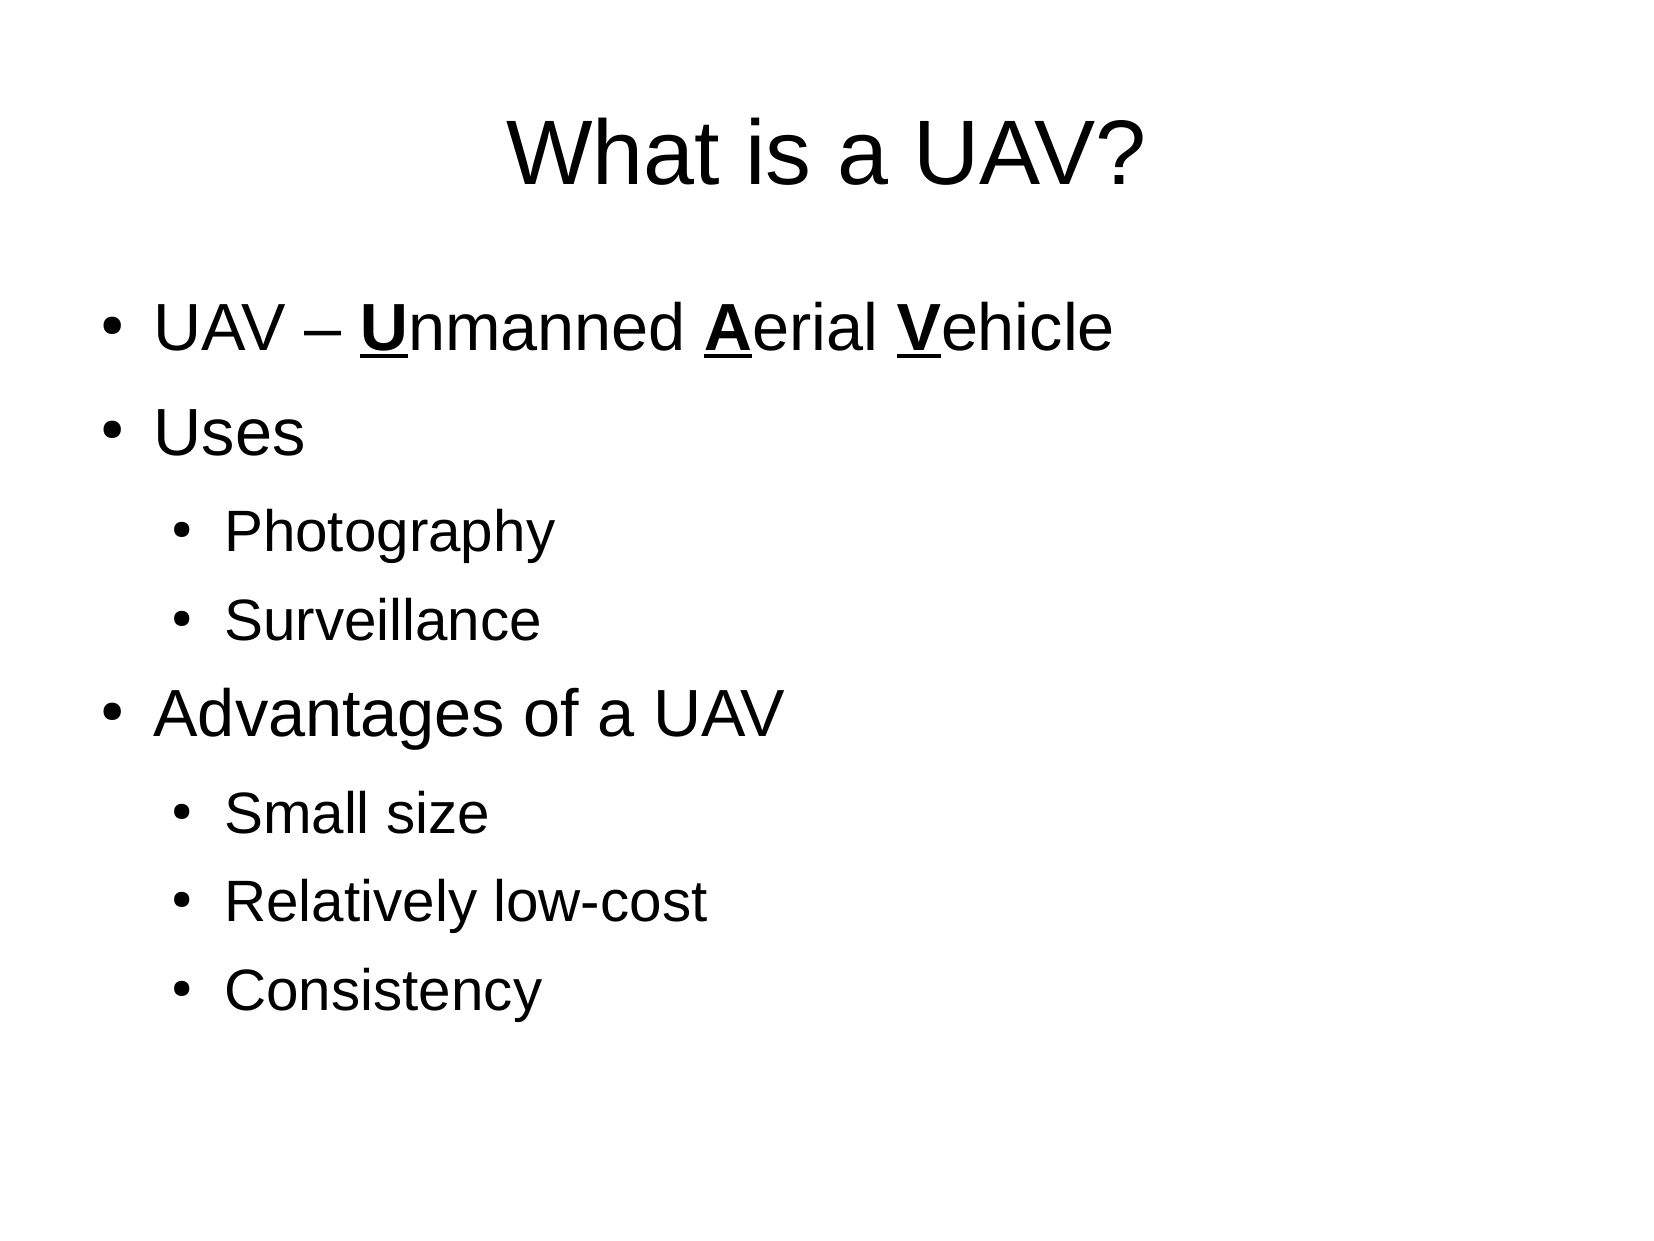

# What is a UAV?
UAV – Unmanned Aerial Vehicle
Uses
Photography
Surveillance
Advantages of a UAV
Small size
Relatively low-cost
Consistency